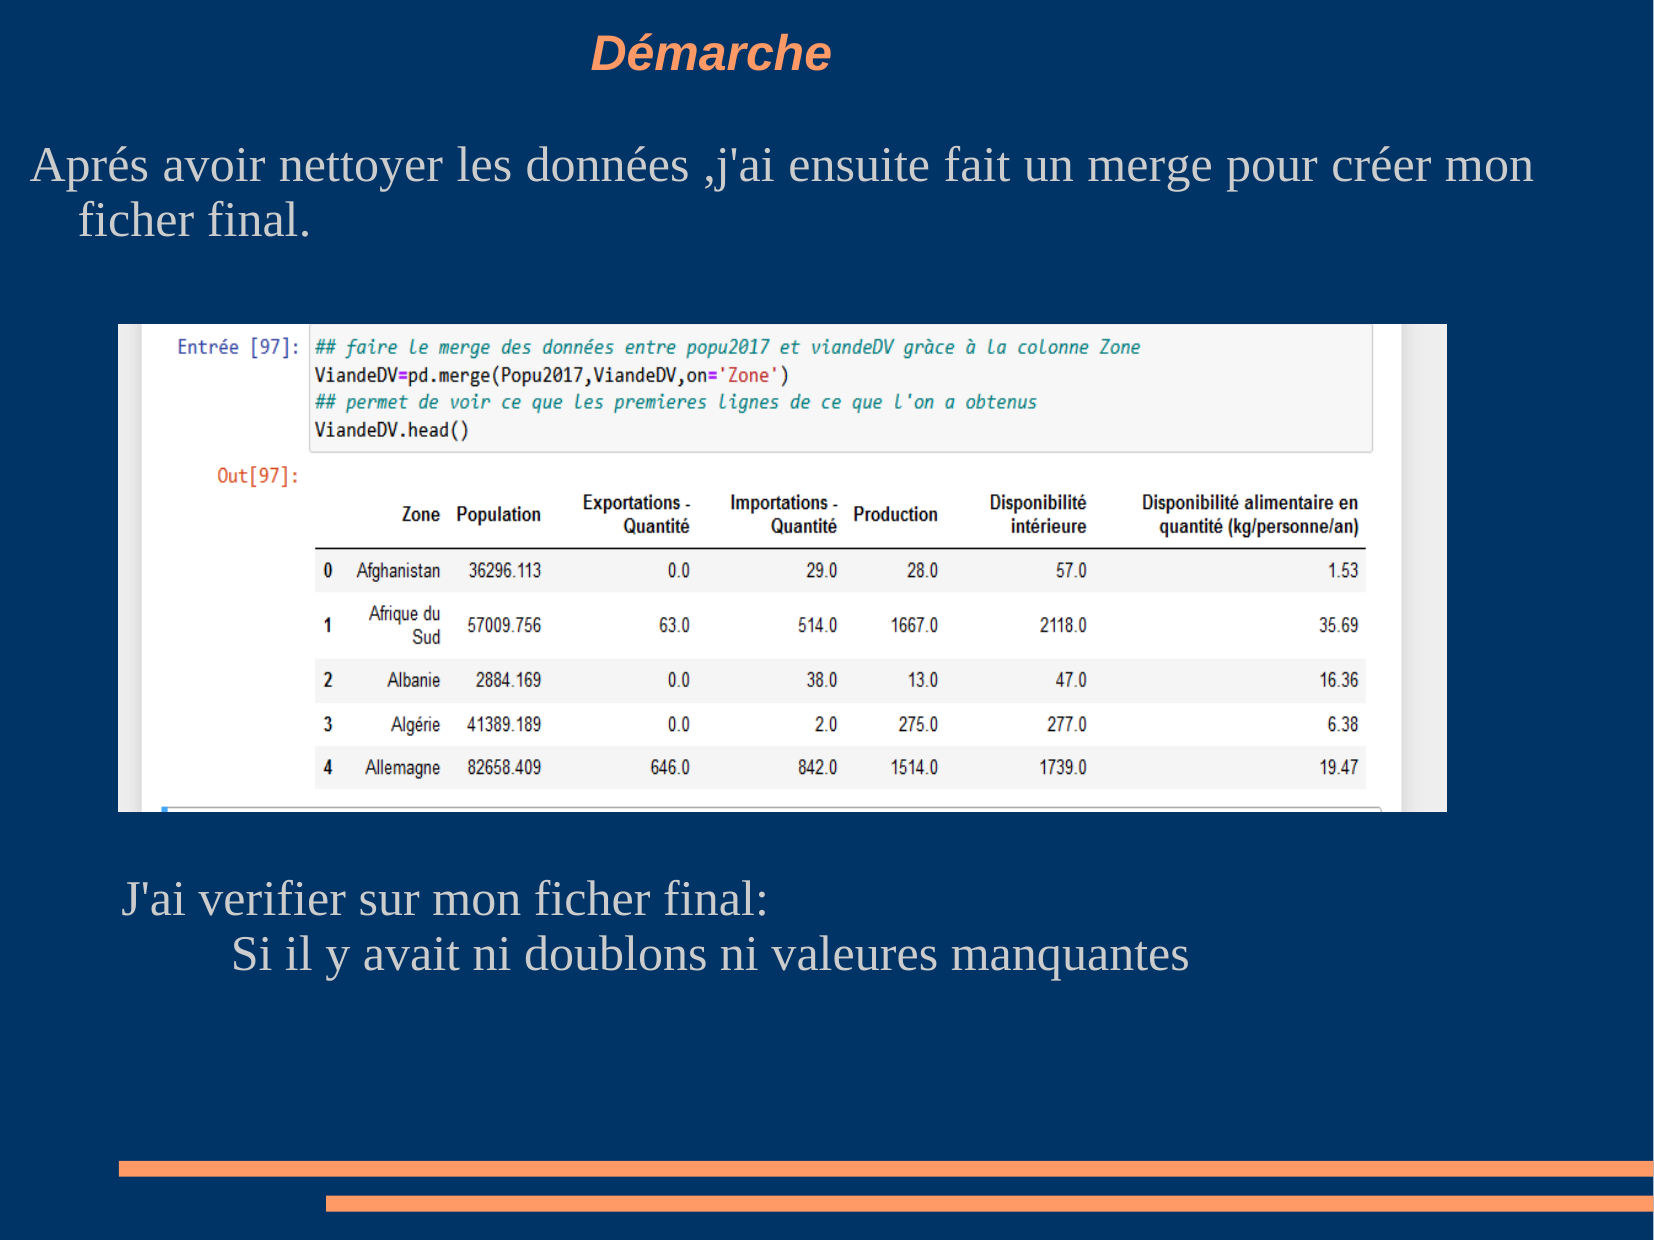

# Démarche
Aprés avoir nettoyer les données ,j'ai ensuite fait un merge pour créer mon ficher final.
J'ai verifier sur mon ficher final:
	Si il y avait ni doublons ni valeures manquantes